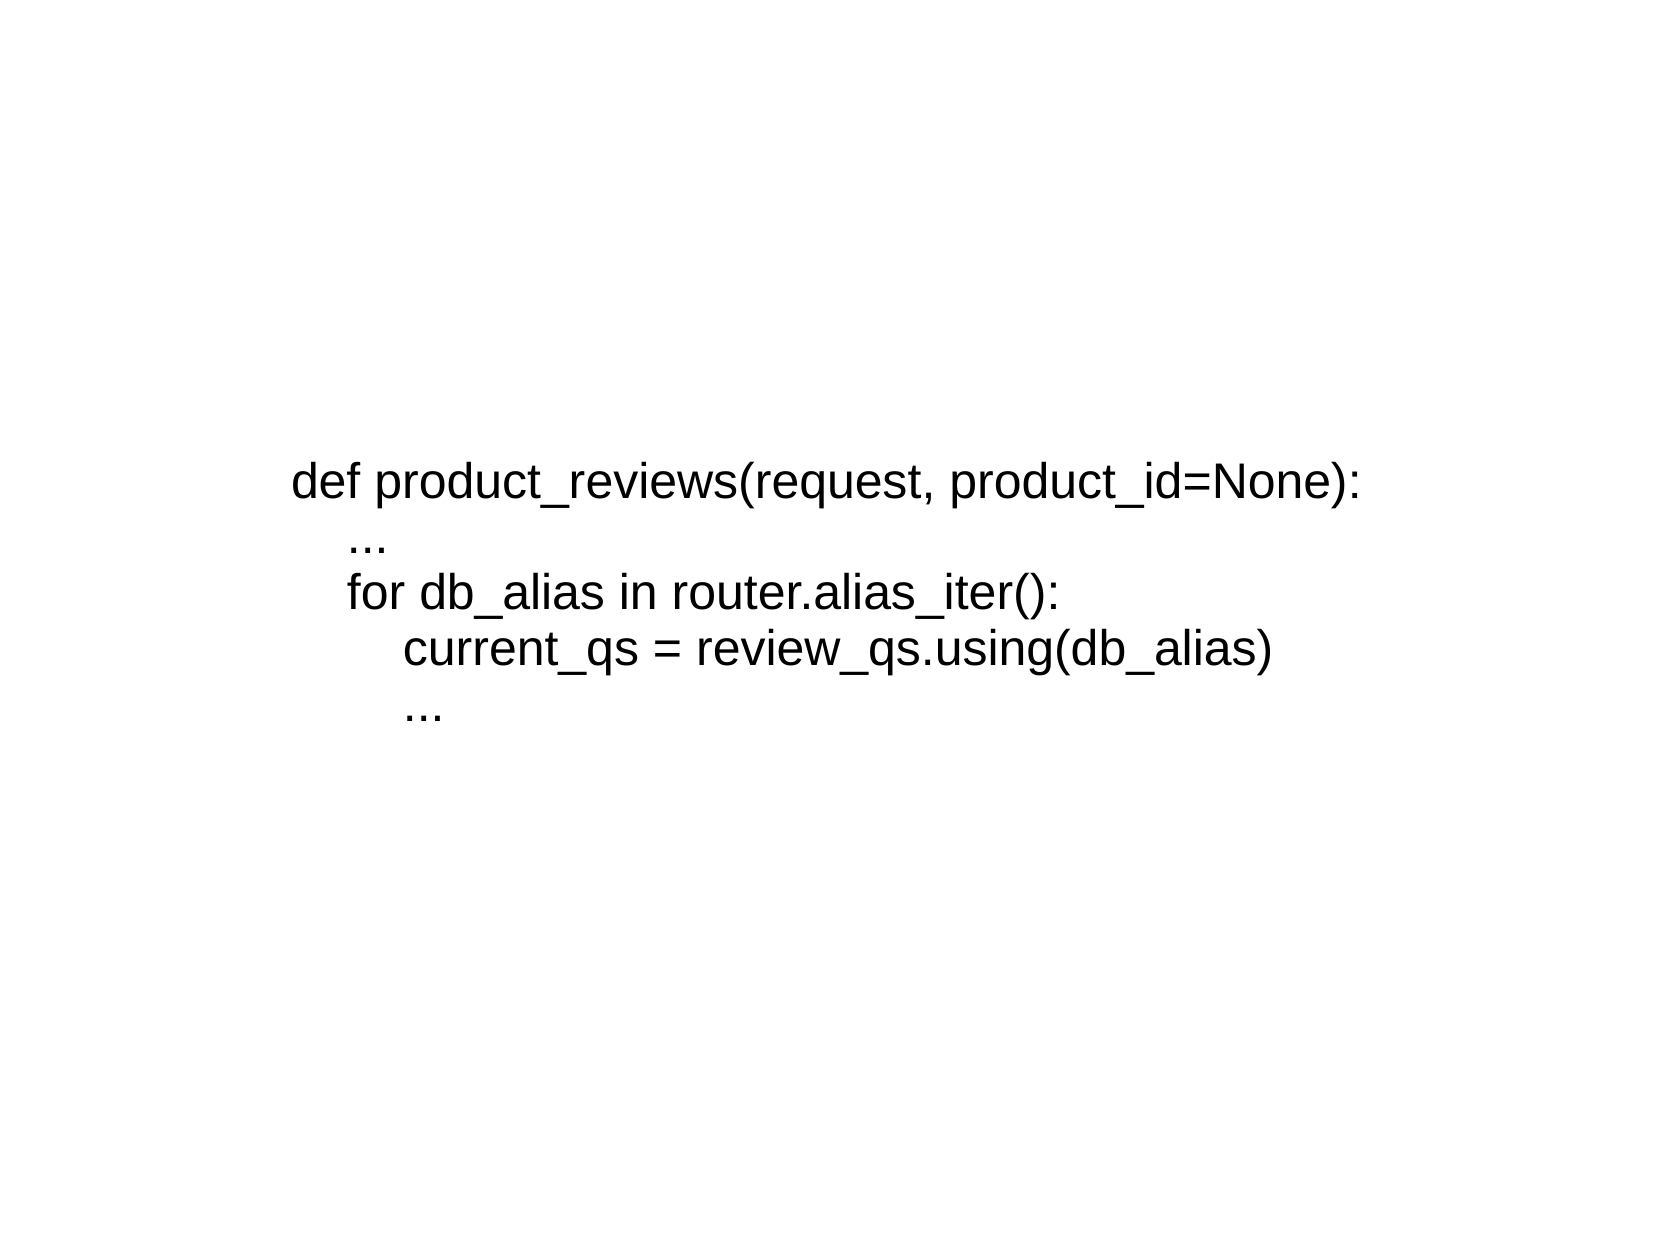

def product_reviews(request, product_id=None):
 ...
 for db_alias in router.alias_iter():
 current_qs = review_qs.using(db_alias)
 ...